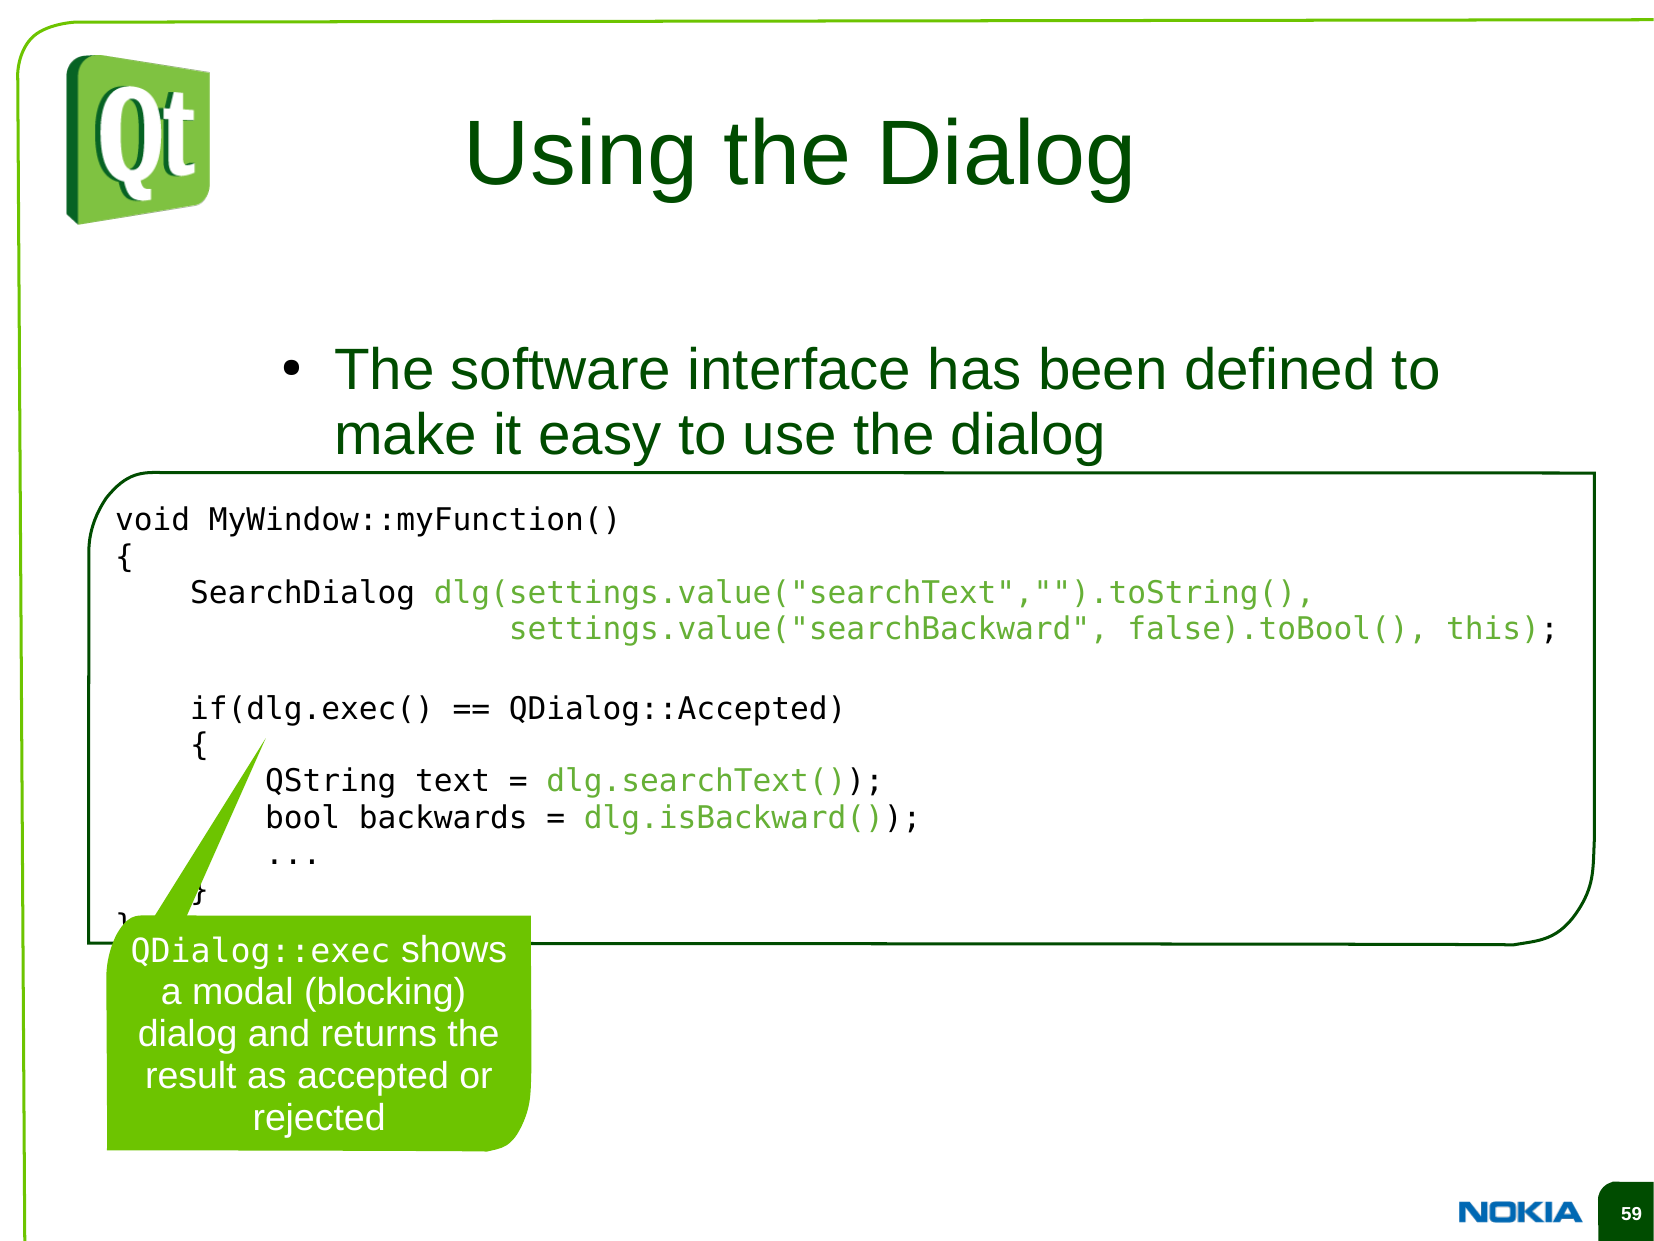

# Using the Dialog
The software interface has been defined to make it easy to use the dialog
void MyWindow::myFunction()
{
 SearchDialog dlg(settings.value("searchText","").toString(),
 settings.value("searchBackward", false).toBool(), this);
 if(dlg.exec() == QDialog::Accepted)
 {
 QString text = dlg.searchText());
 bool backwards = dlg.isBackward());
 ...
 }
}
QDialog::exec shows
a modal (blocking)
dialog and returns the
result as accepted or
rejected